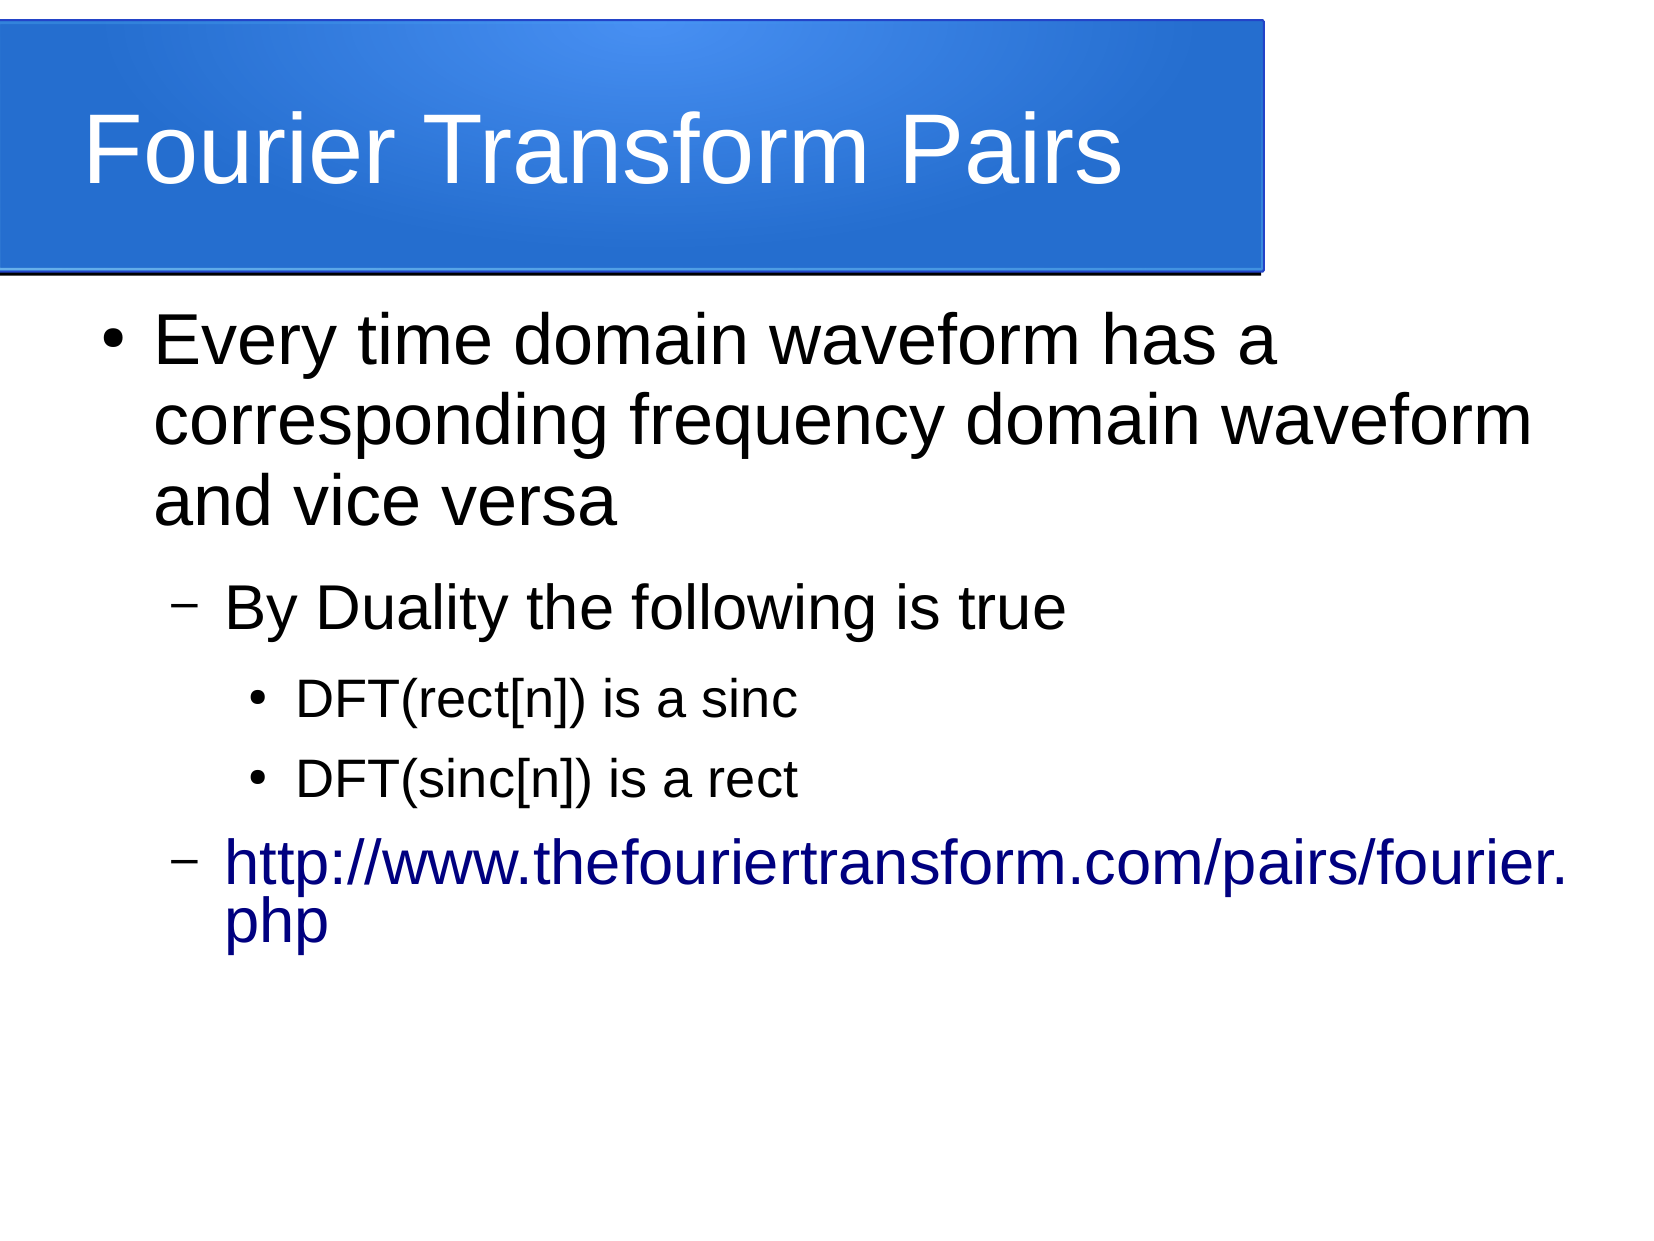

# Fourier Transform Pairs
Every time domain waveform has a corresponding frequency domain waveform and vice versa
By Duality the following is true
DFT(rect[n]) is a sinc
DFT(sinc[n]) is a rect
http://www.thefouriertransform.com/pairs/fourier.php